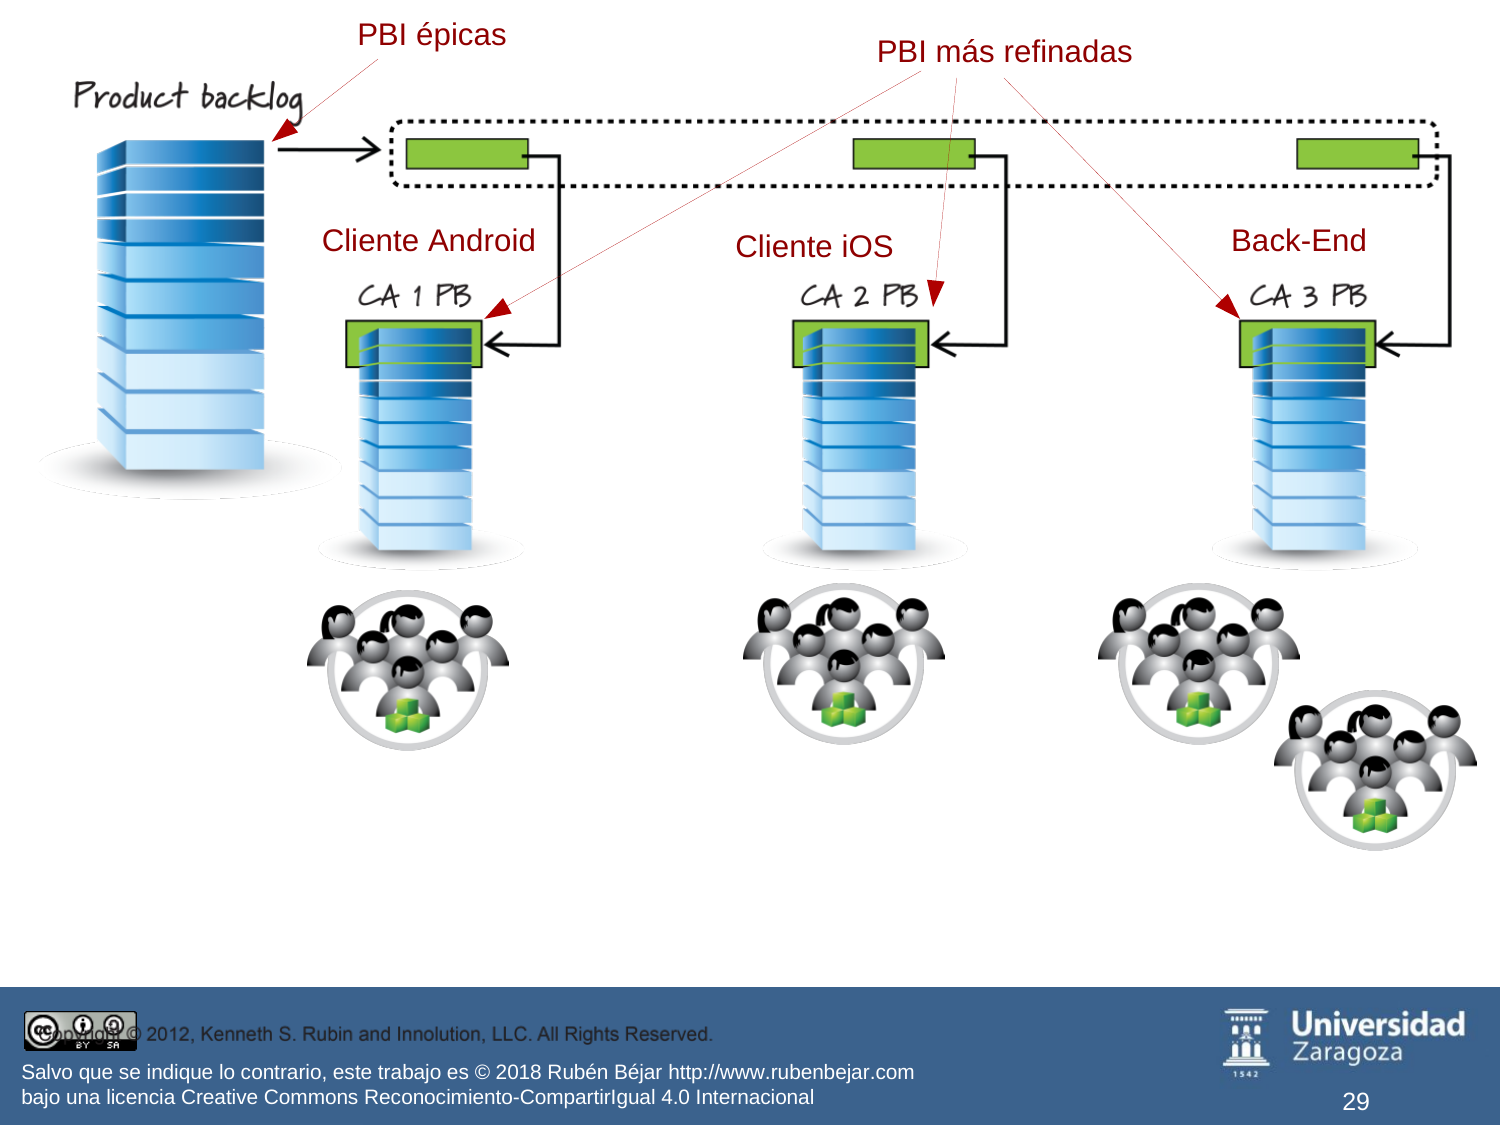

PBI épicas
PBI más refinadas
Cliente Android
Back-End
Cliente iOS